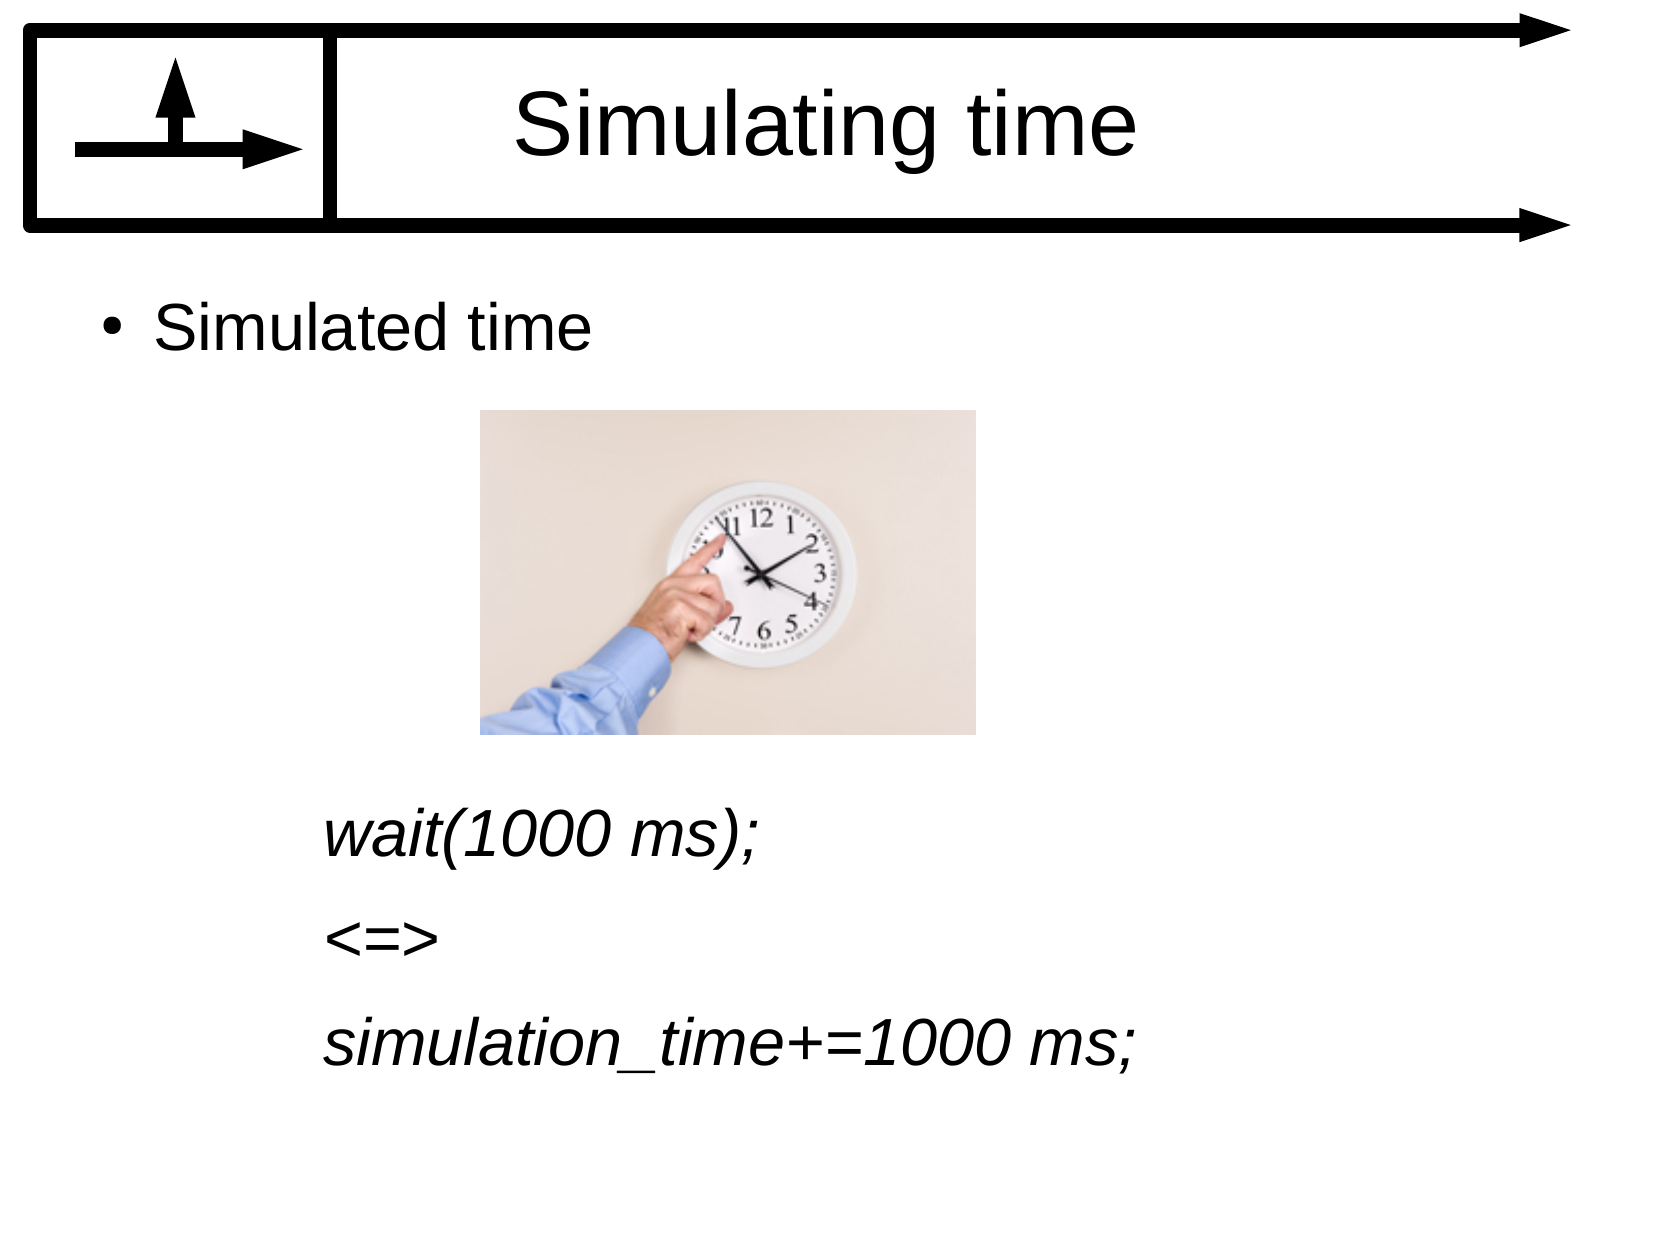

# Simulating time
Simulated time
wait(1000 ms);
<=>
simulation_time+=1000 ms;